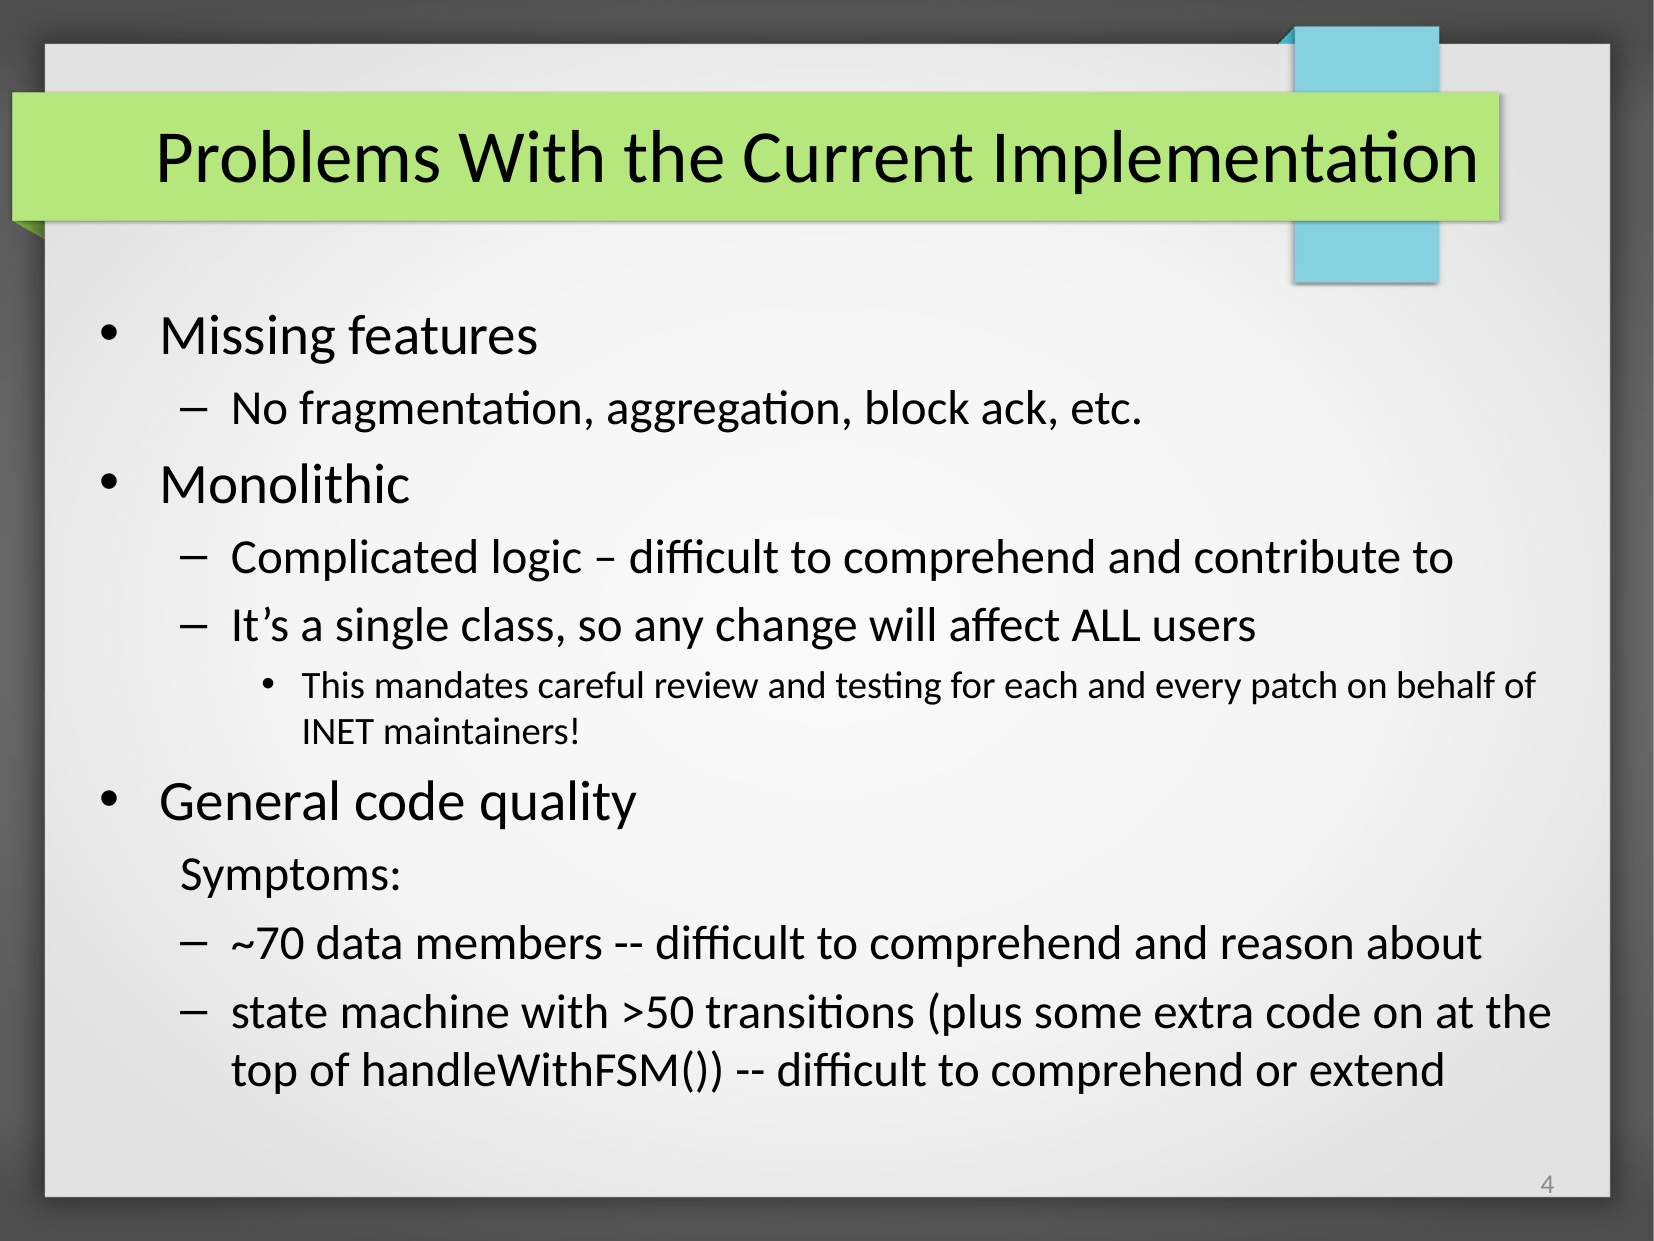

# Problems With the Current Implementation
Missing features
No fragmentation, aggregation, block ack, etc.
Monolithic
Complicated logic – difficult to comprehend and contribute to
It’s a single class, so any change will affect ALL users
This mandates careful review and testing for each and every patch on behalf of INET maintainers!
General code quality
Symptoms:
~70 data members -- difficult to comprehend and reason about
state machine with >50 transitions (plus some extra code on at the top of handleWithFSM()) -- difficult to comprehend or extend
4